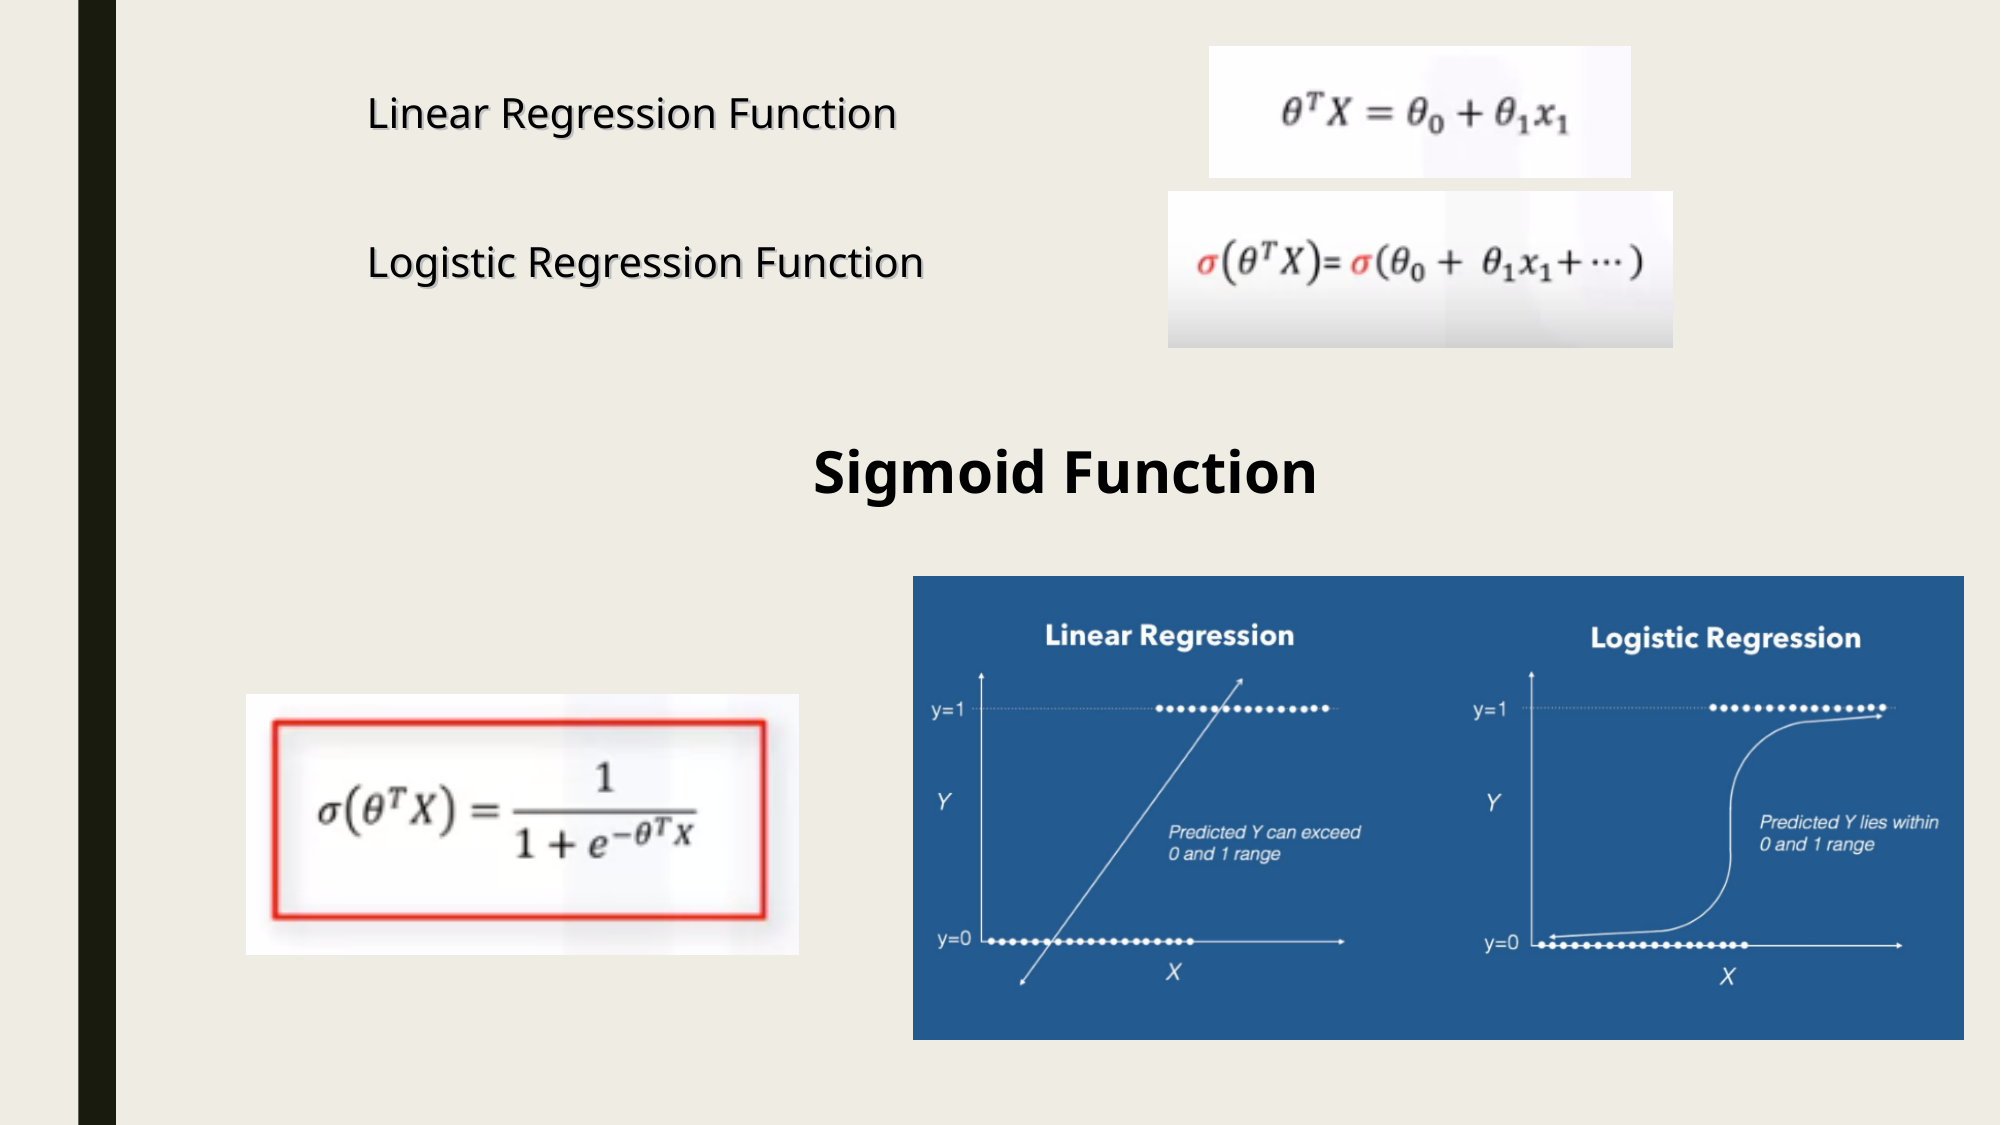

Linear Regression Function
Logistic Regression Function
Sigmoid Function